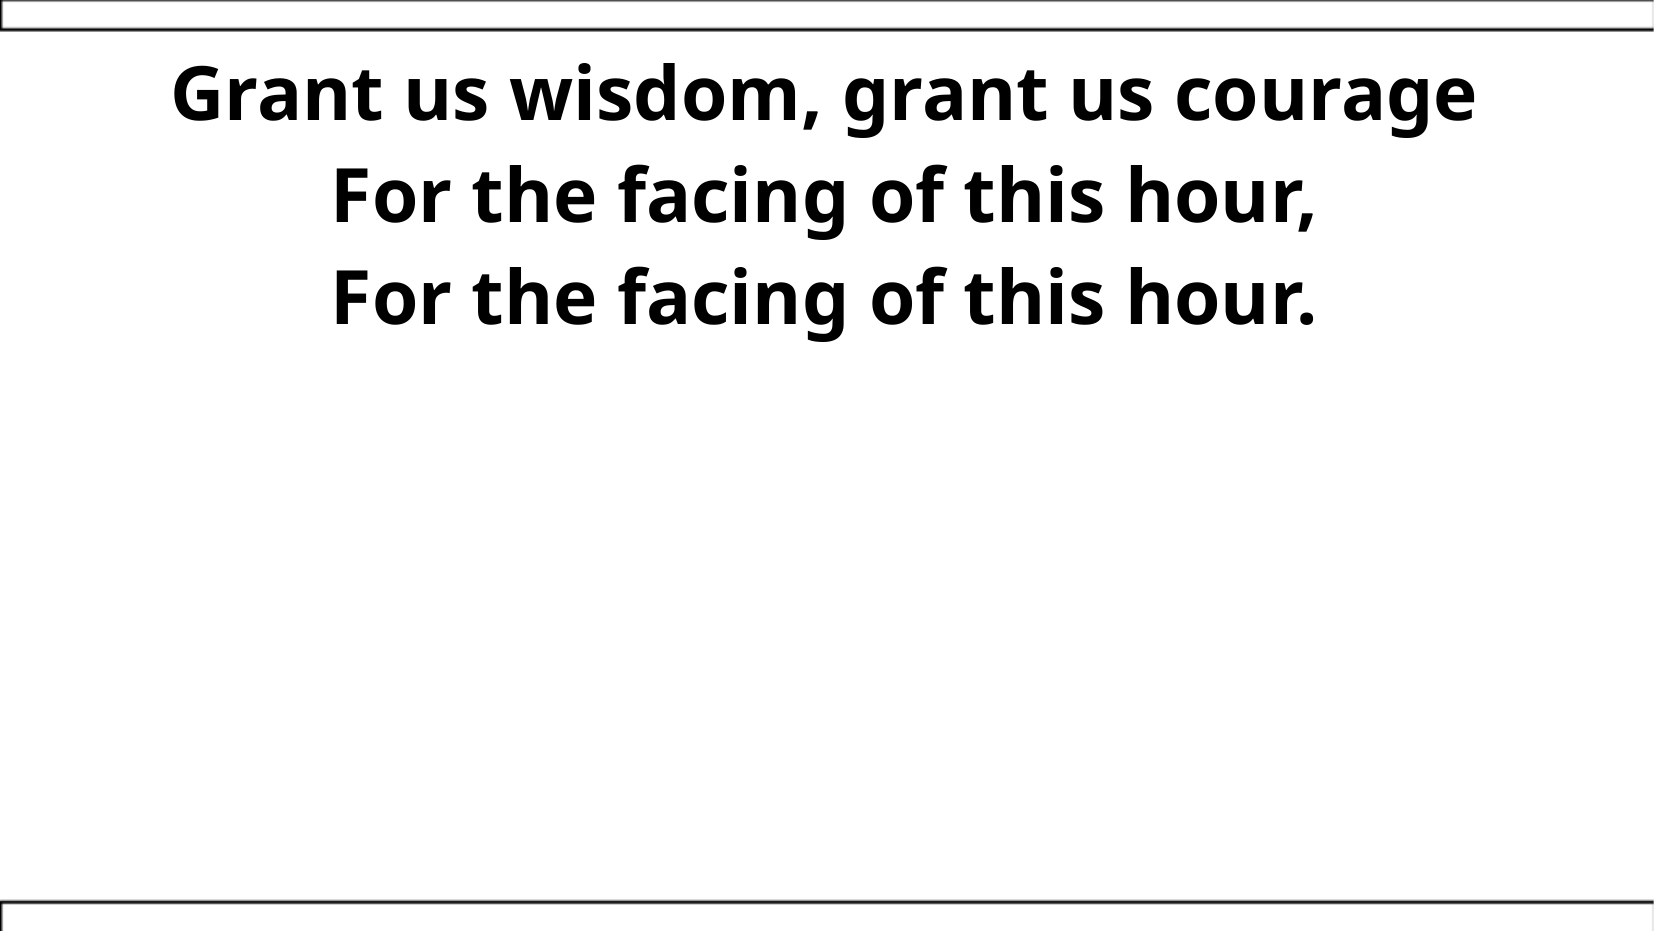

Grant us wisdom, grant us courage
For the facing of this hour,
For the facing of this hour.